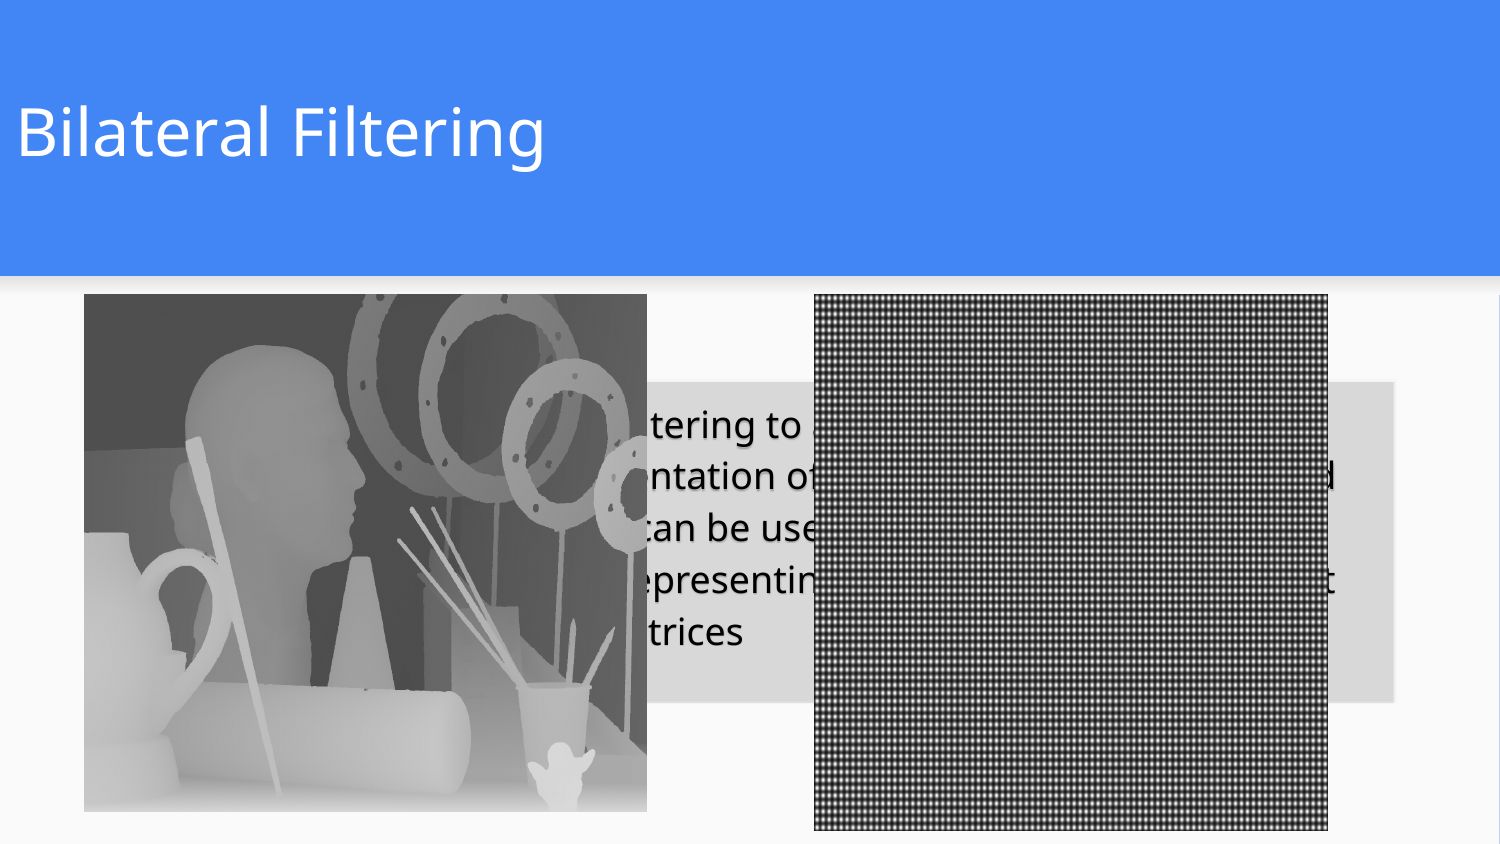

# Bilateral Filtering
Approximating bilateral filtering to a product of sparse matrices
Instead of naive implementation of bilateral filter, a bilateral grid or permutohedral lattice can be used
The filter is obtained by representing approximating to a product of splat, blur, and slice matrices